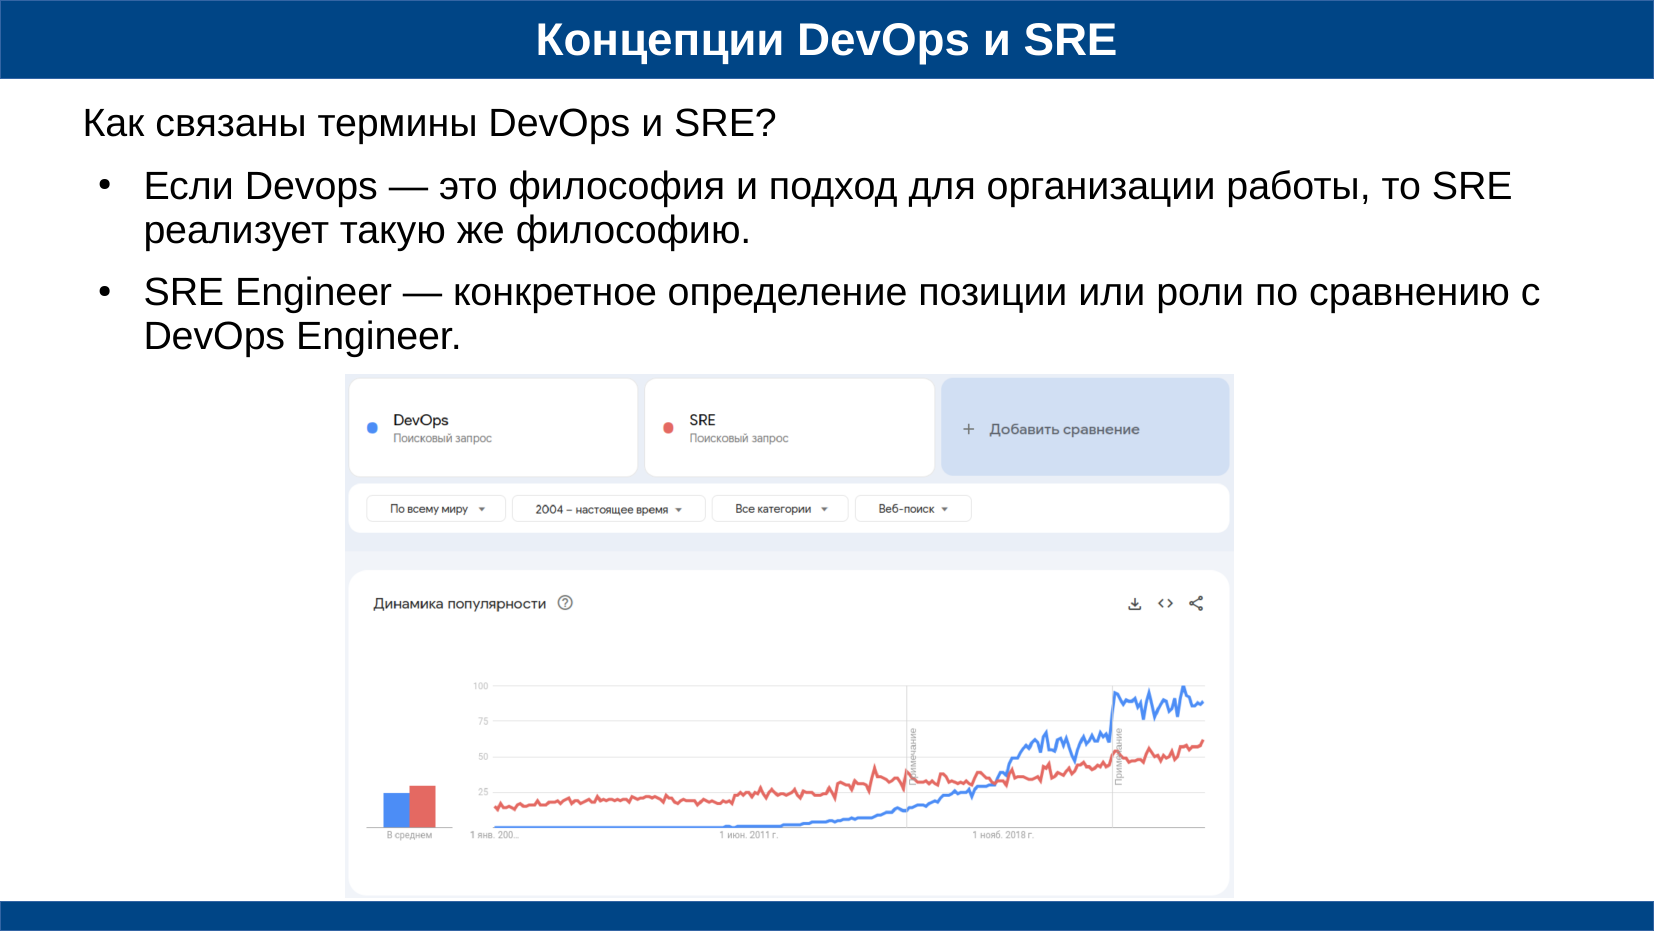

# Концепции DevOps и SRE
Как связаны термины DevOps и SRE?
Если Devops — это философия и подход для организации работы, то SRE реализует такую же философию.
SRE Engineer — конкретное определение позиции или роли по сравнению с DevOps Engineer.